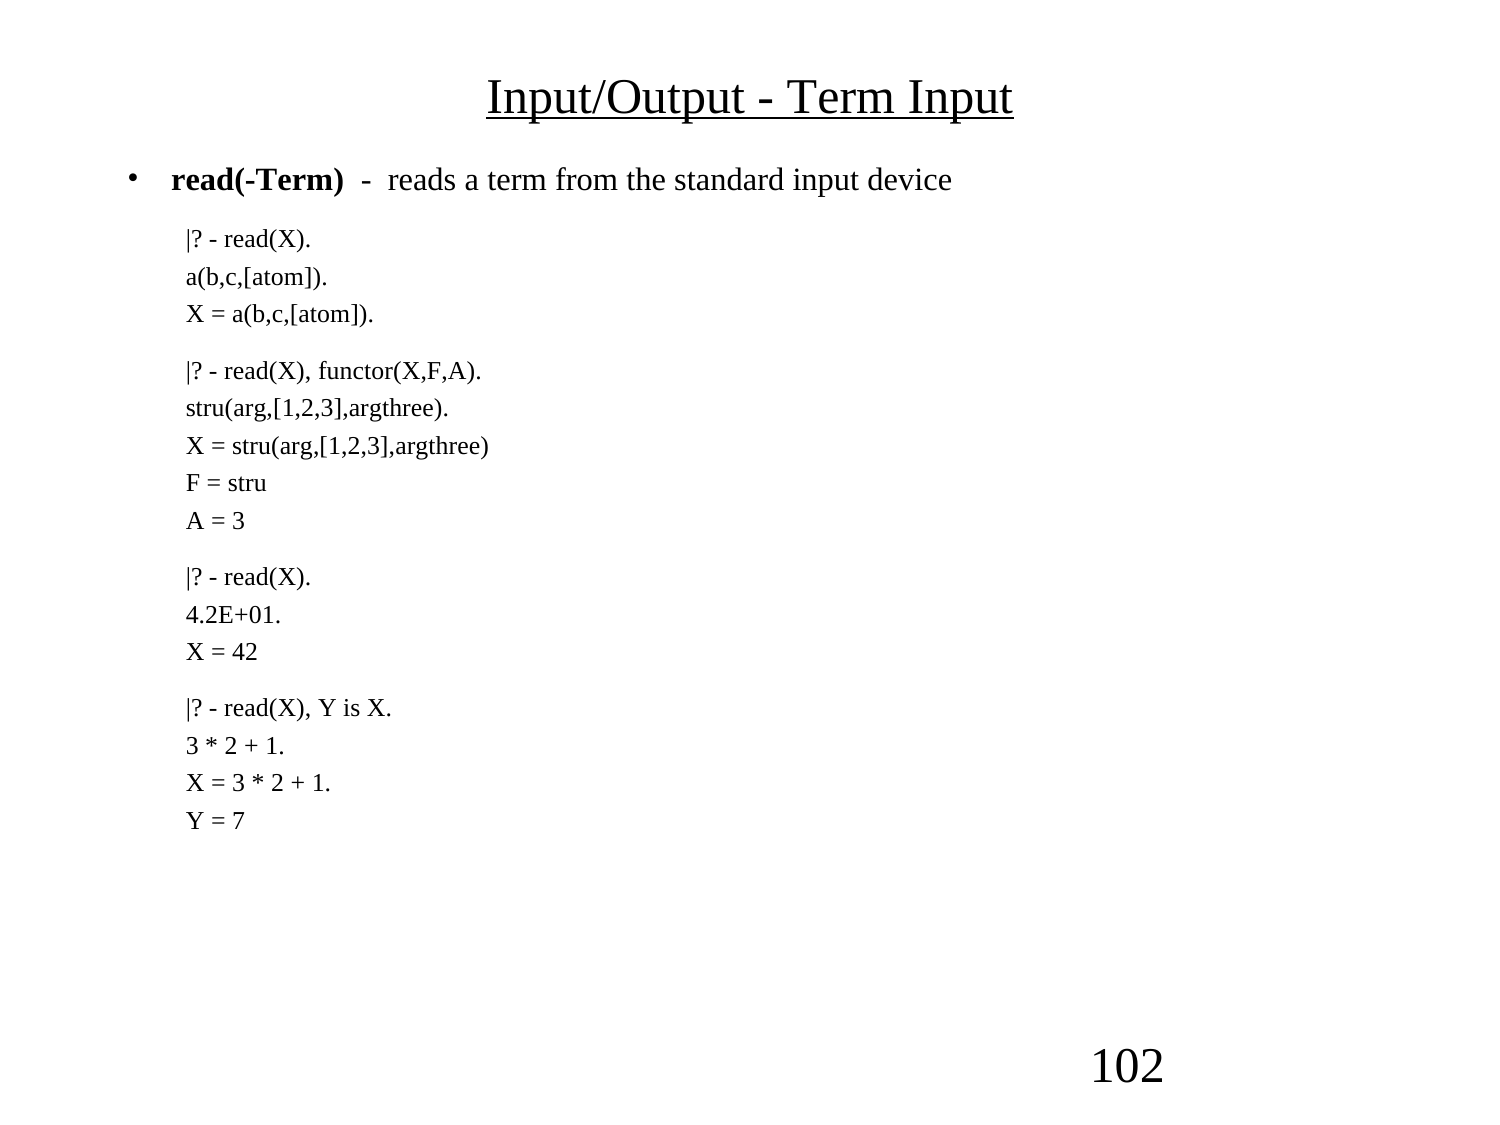

# Input/Output - Term Input
read(-Term) - reads a term from the standard input device
|? - read(X).
a(b,c,[atom]).
X = a(b,c,[atom]).
|? - read(X), functor(X,F,A).
stru(arg,[1,2,3],argthree).
X = stru(arg,[1,2,3],argthree)
F = stru
A = 3
|? - read(X).
4.2E+01.
X = 42
|? - read(X), Y is X.
3 * 2 + 1.
X = 3 * 2 + 1.
Y = 7
102